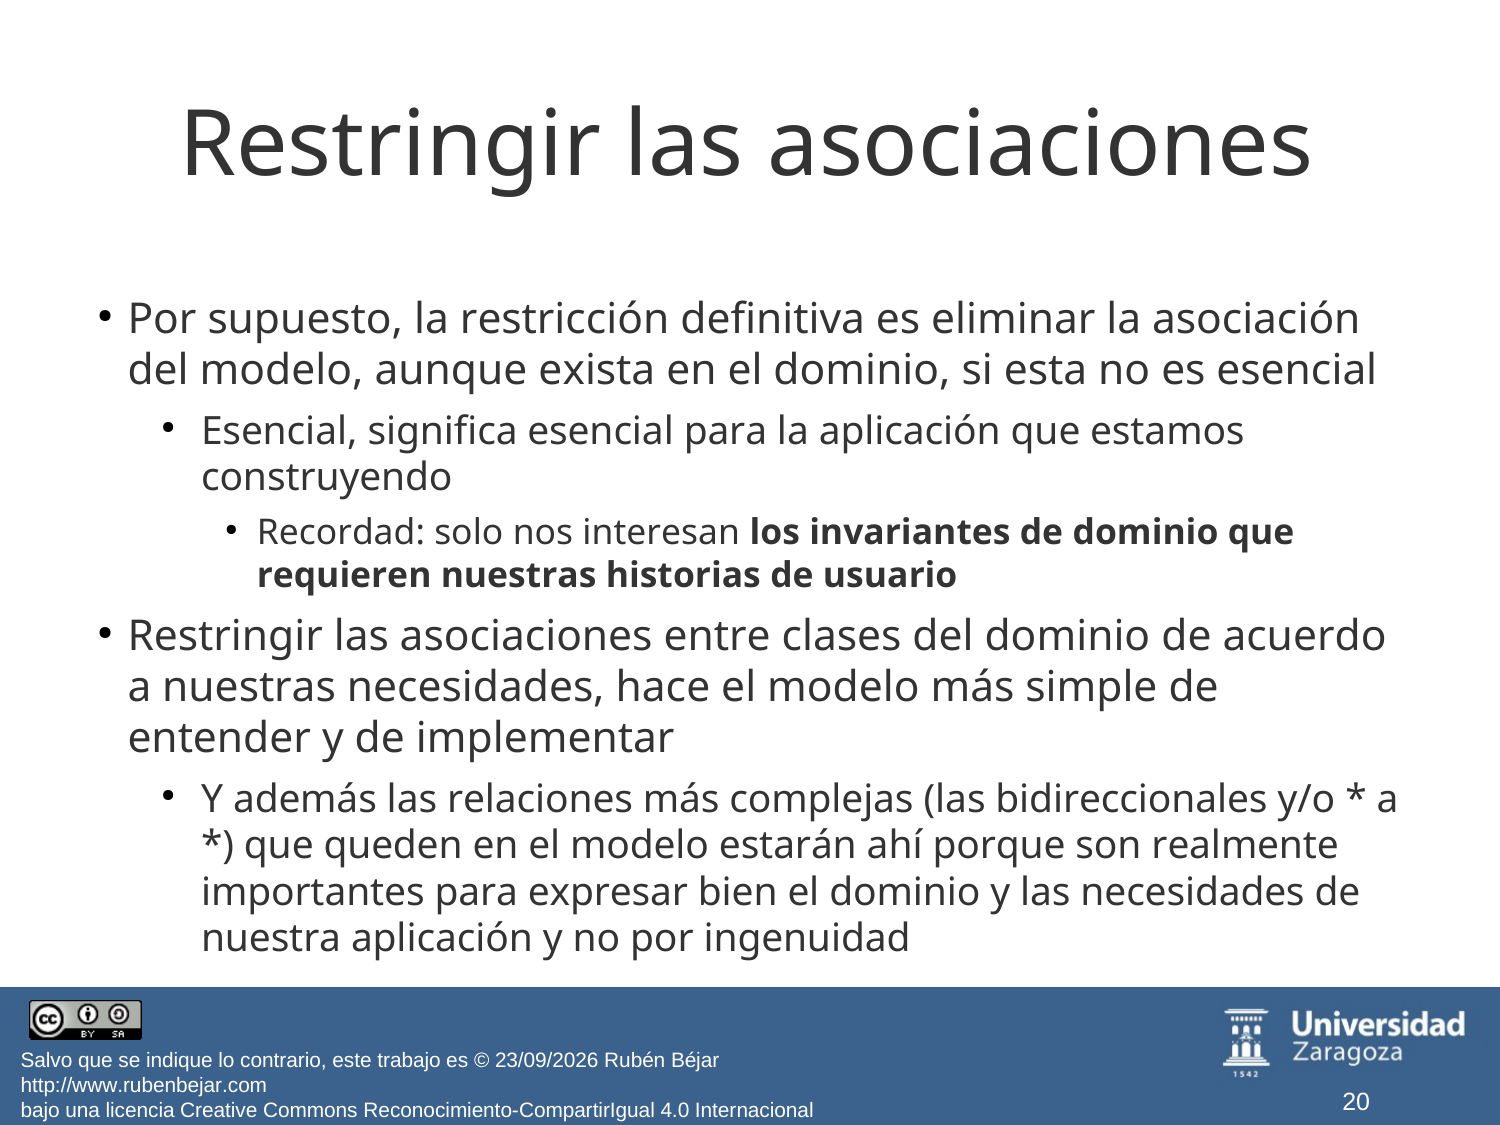

# Restringir las asociaciones
Por supuesto, la restricción definitiva es eliminar la asociación del modelo, aunque exista en el dominio, si esta no es esencial
Esencial, significa esencial para la aplicación que estamos construyendo
Recordad: solo nos interesan los invariantes de dominio que requieren nuestras historias de usuario
Restringir las asociaciones entre clases del dominio de acuerdo a nuestras necesidades, hace el modelo más simple de entender y de implementar
Y además las relaciones más complejas (las bidireccionales y/o * a *) que queden en el modelo estarán ahí porque son realmente importantes para expresar bien el dominio y las necesidades de nuestra aplicación y no por ingenuidad